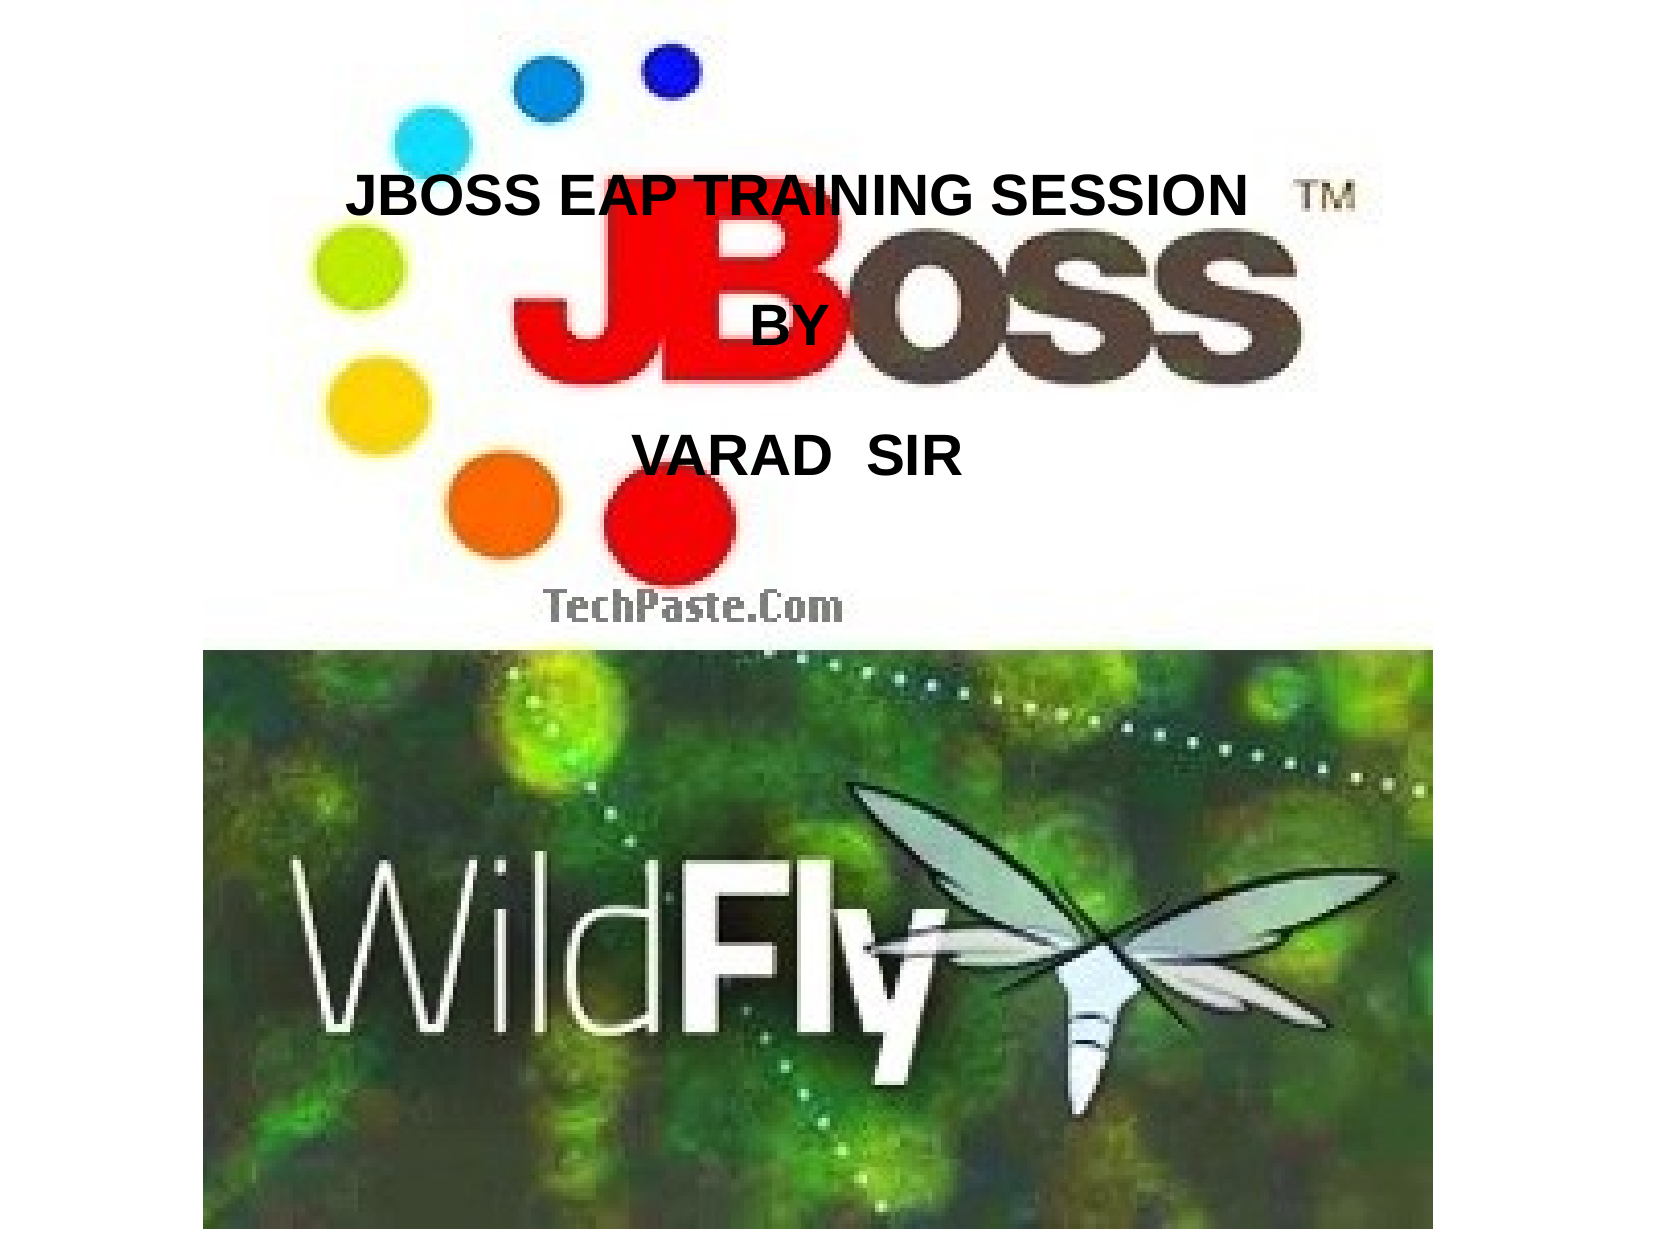

JBOSS EAP TRAINING SESSION
BY
VARAD SIR